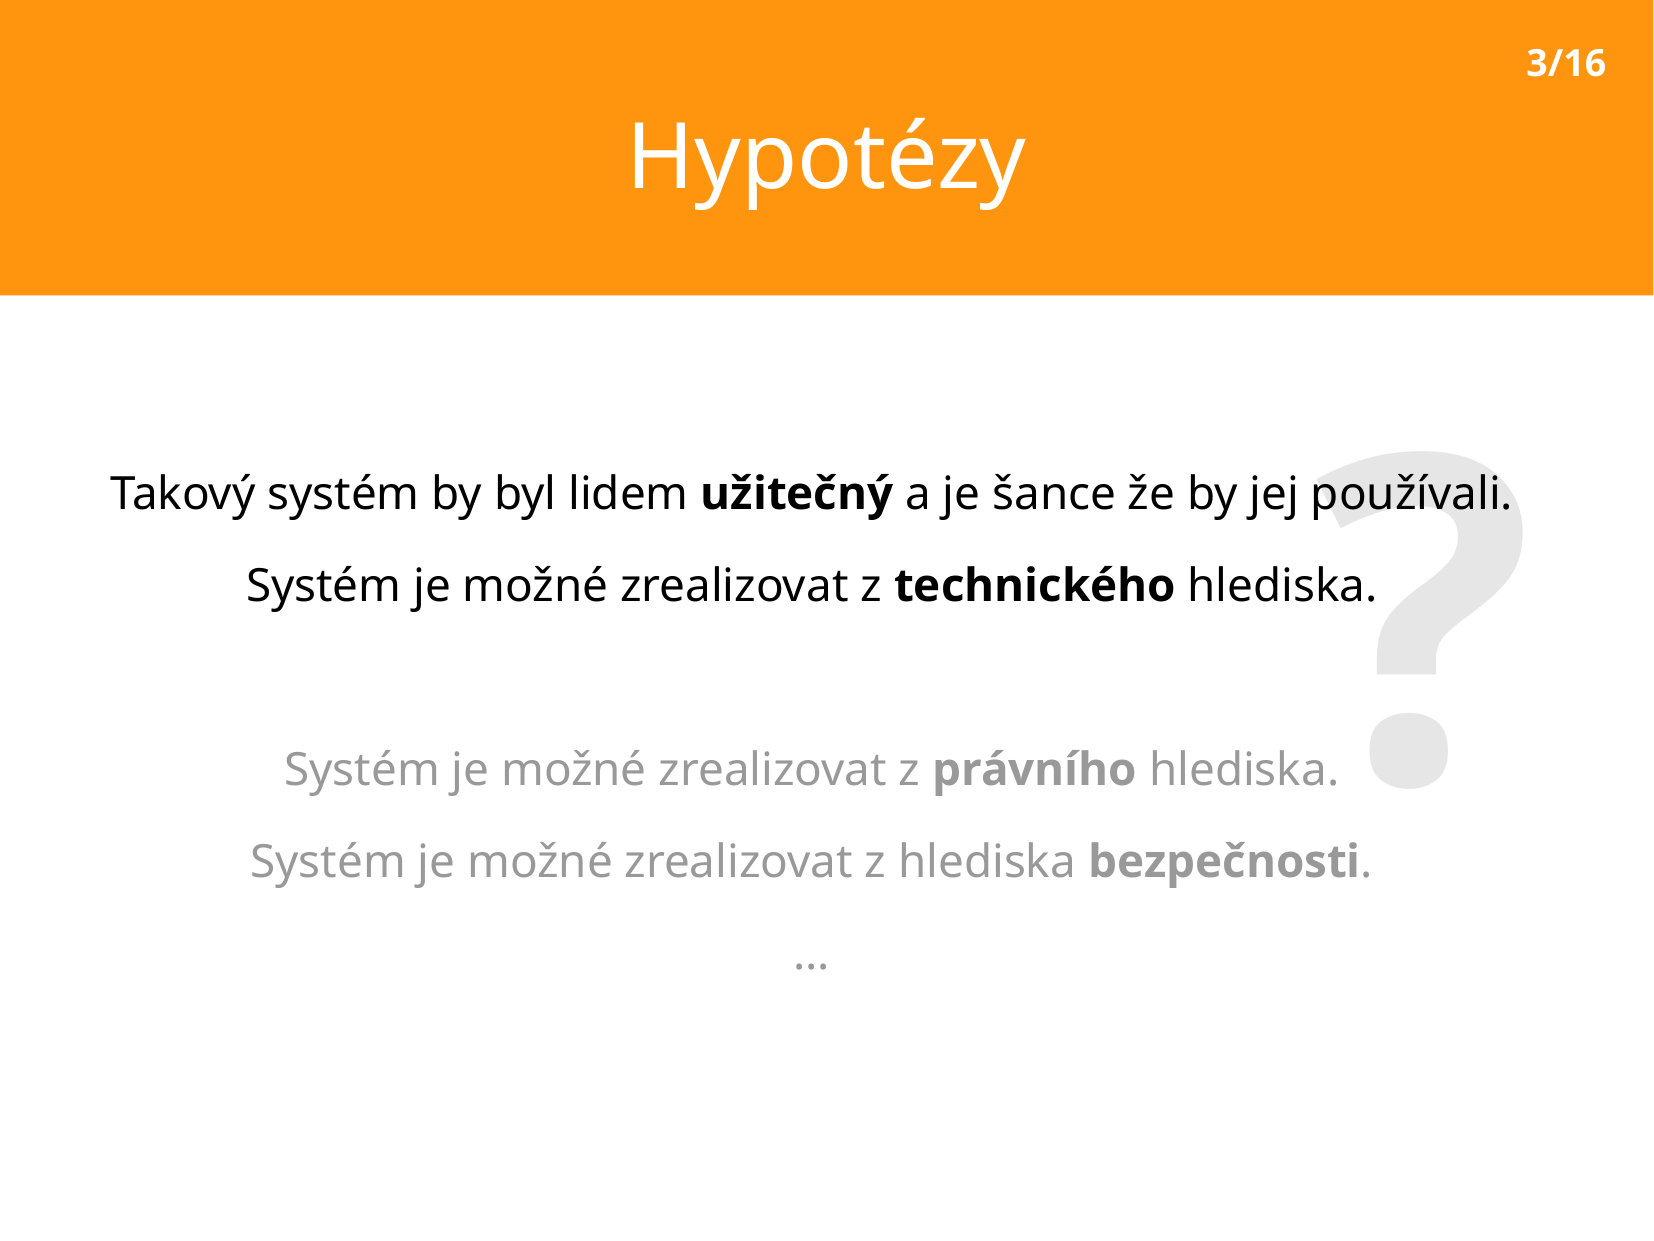

3/16
# Hypotézy
?
Takový systém by byl lidem užitečný a je šance že by jej používali.
Systém je možné zrealizovat z technického hlediska.
Systém je možné zrealizovat z právního hlediska.
Systém je možné zrealizovat z hlediska bezpečnosti.
...